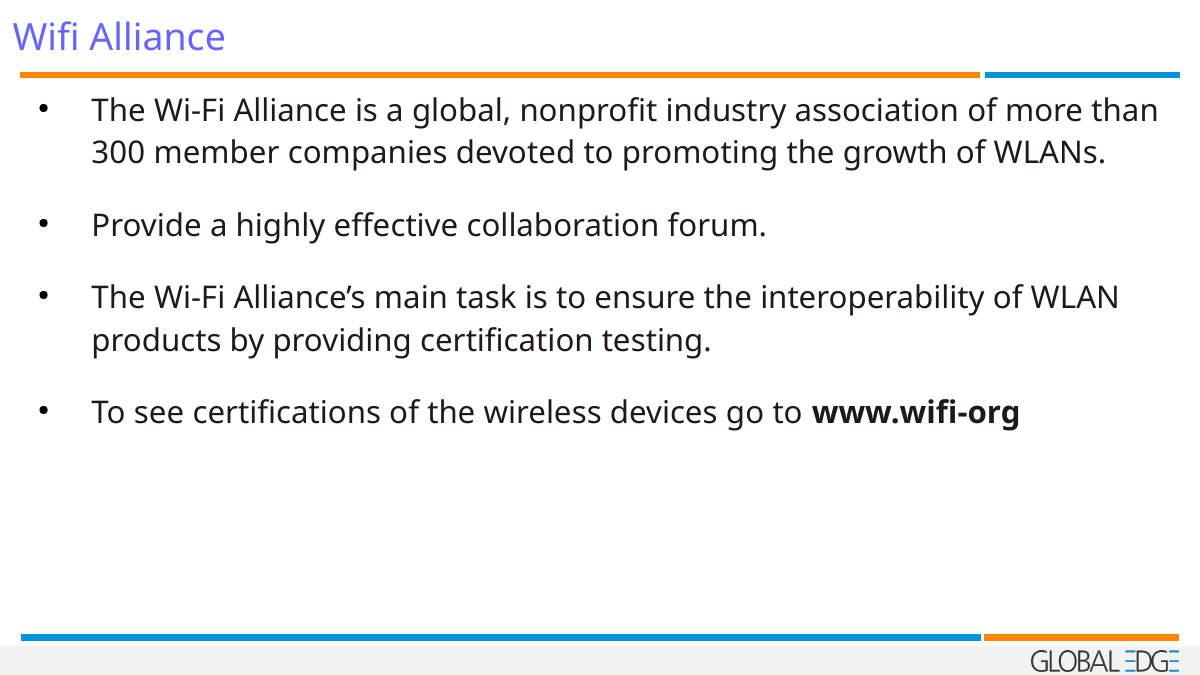

# Wifi Alliance
The Wi-Fi Alliance is a global, nonprofit industry association of more than 300 member companies devoted to promoting the growth of WLANs.
Provide a highly effective collaboration forum.
The Wi-Fi Alliance’s main task is to ensure the interoperability of WLAN products by providing certification testing.
To see certifications of the wireless devices go to www.wifi-org